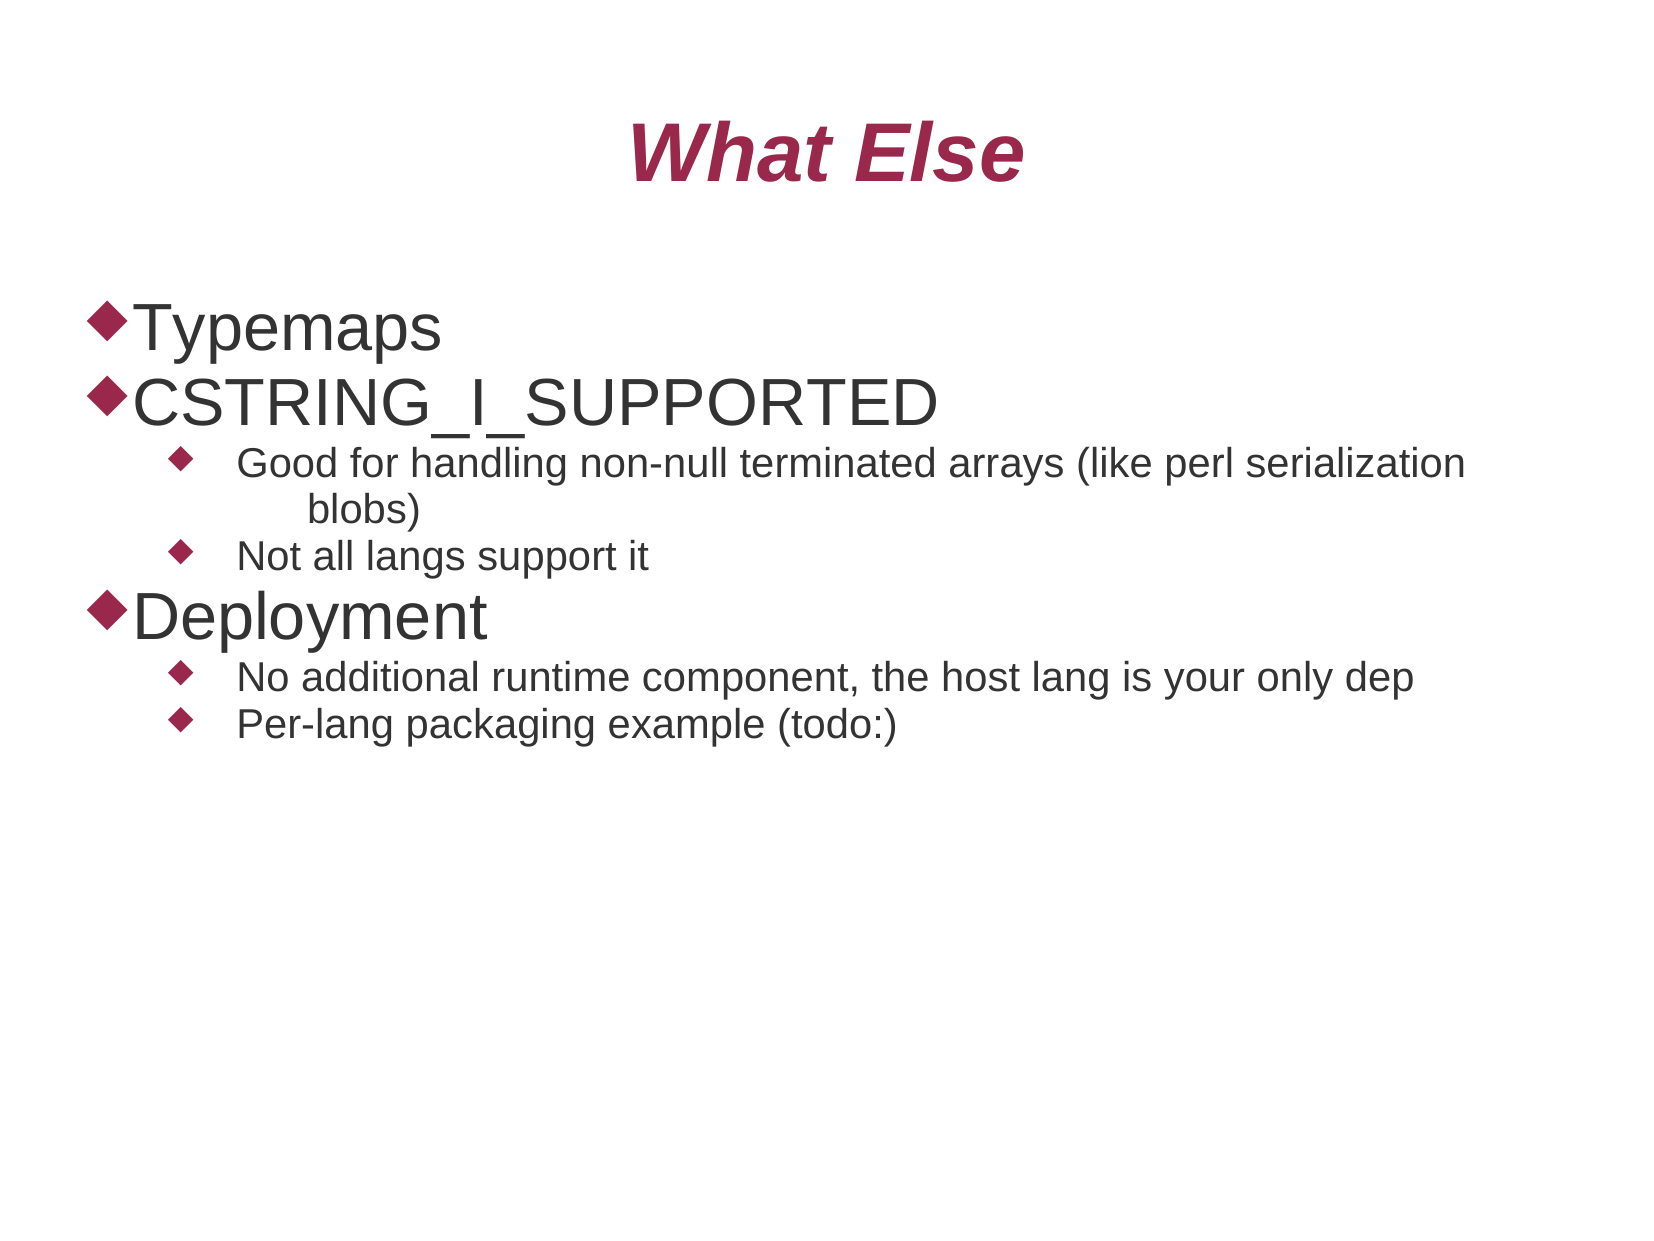

# What Else
Typemaps
CSTRING_I_SUPPORTED
Good for handling non-null terminated arrays (like perl serialization blobs)
Not all langs support it
Deployment
No additional runtime component, the host lang is your only dep
Per-lang packaging example (todo:)